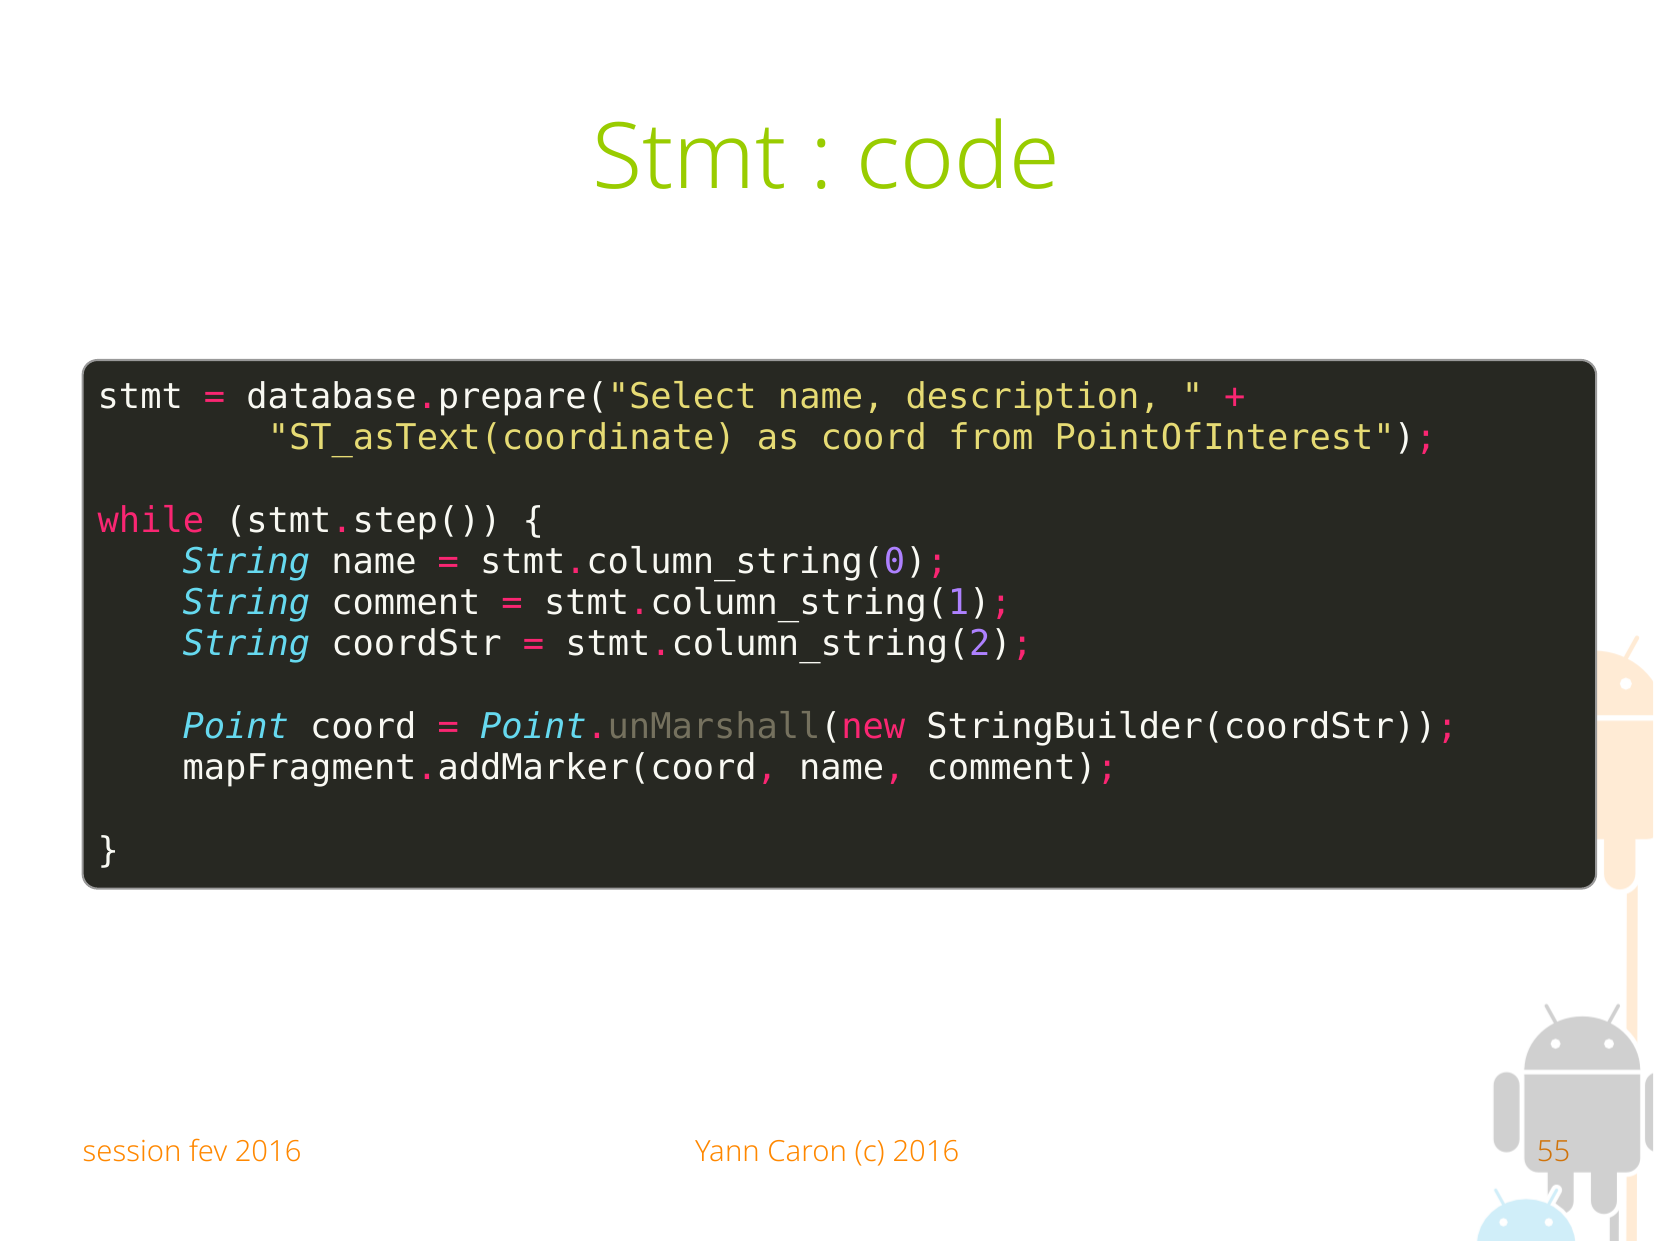

# Stmt : code
stmt = database.prepare("Select name, description, " +
 "ST_asText(coordinate) as coord from PointOfInterest");
while (stmt.step()) {
 String name = stmt.column_string(0);
 String comment = stmt.column_string(1);
 String coordStr = stmt.column_string(2);
 Point coord = Point.unMarshall(new StringBuilder(coordStr));
 mapFragment.addMarker(coord, name, comment);
}
session fev 2016
Yann Caron (c) 2016
55